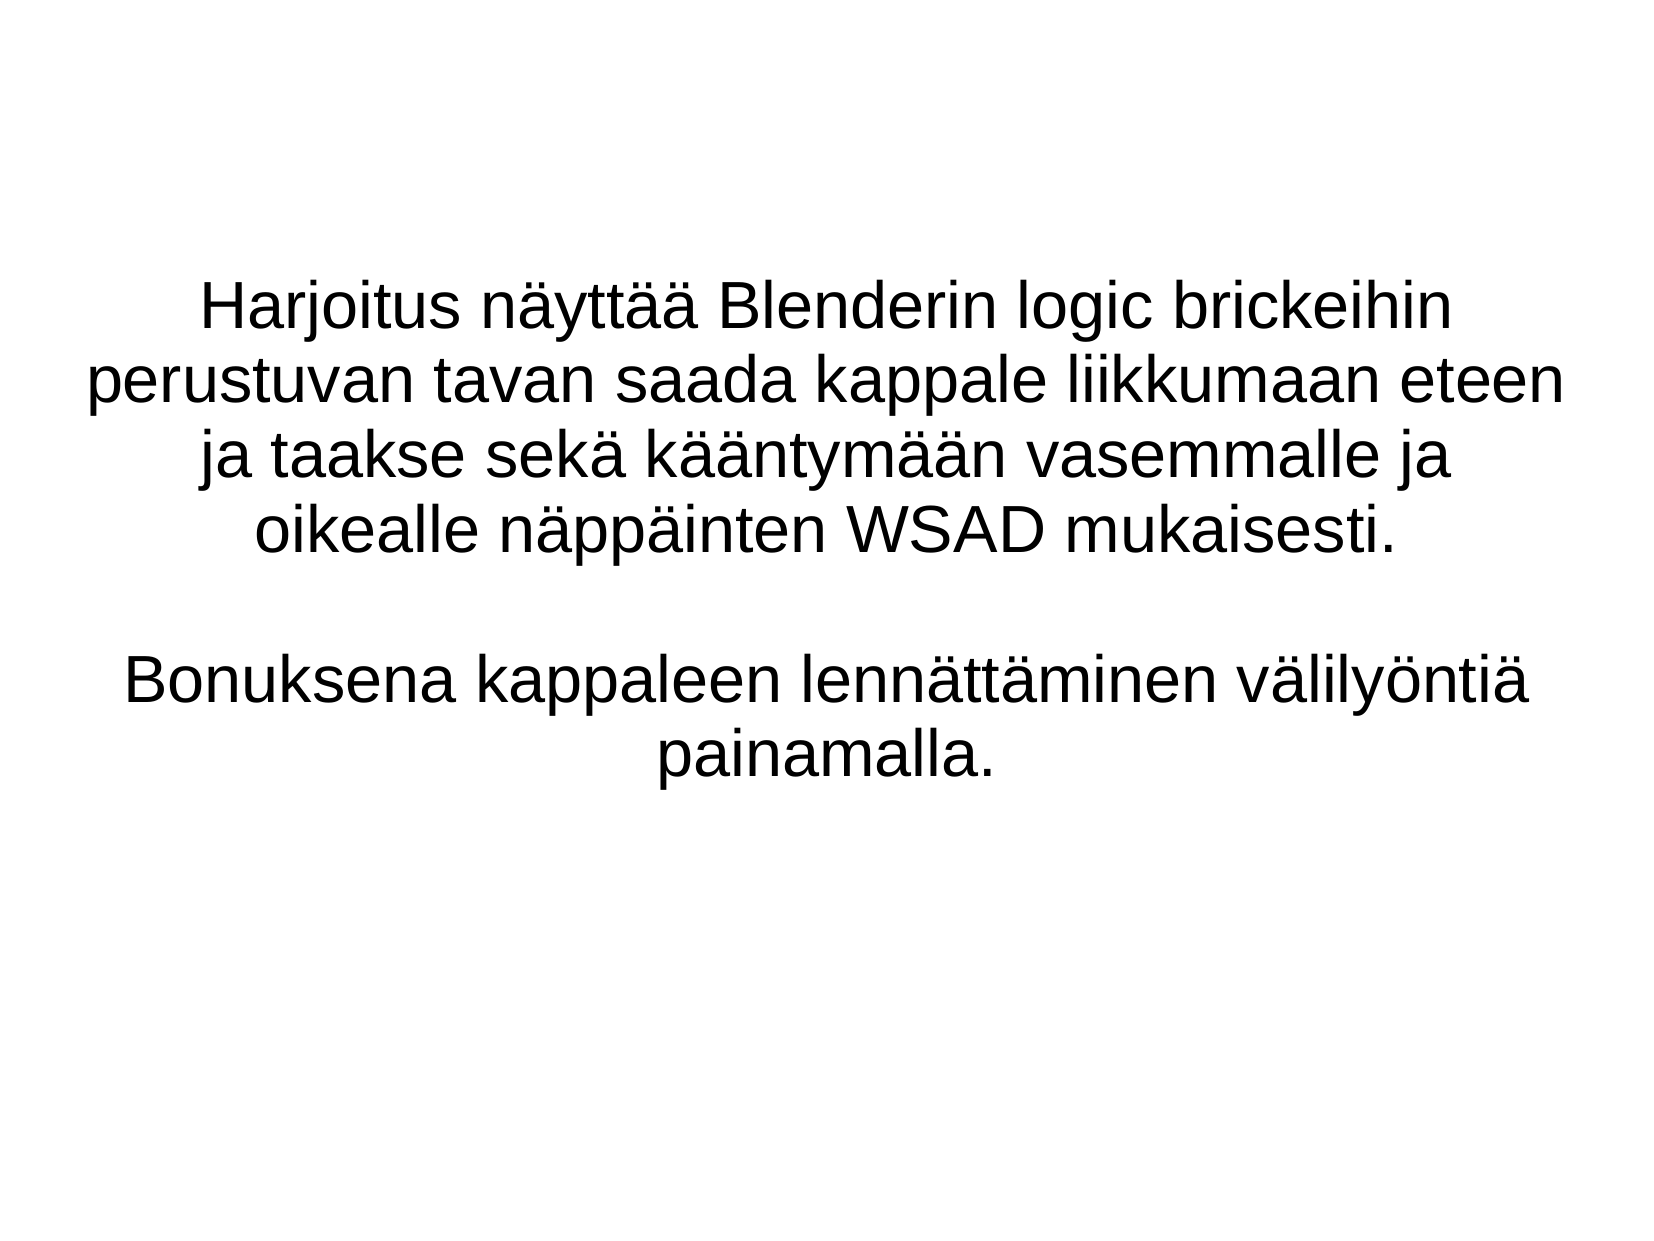

# Harjoitus näyttää Blenderin logic brickeihin perustuvan tavan saada kappale liikkumaan eteen ja taakse sekä kääntymään vasemmalle ja oikealle näppäinten WSAD mukaisesti.
Bonuksena kappaleen lennättäminen välilyöntiä painamalla.